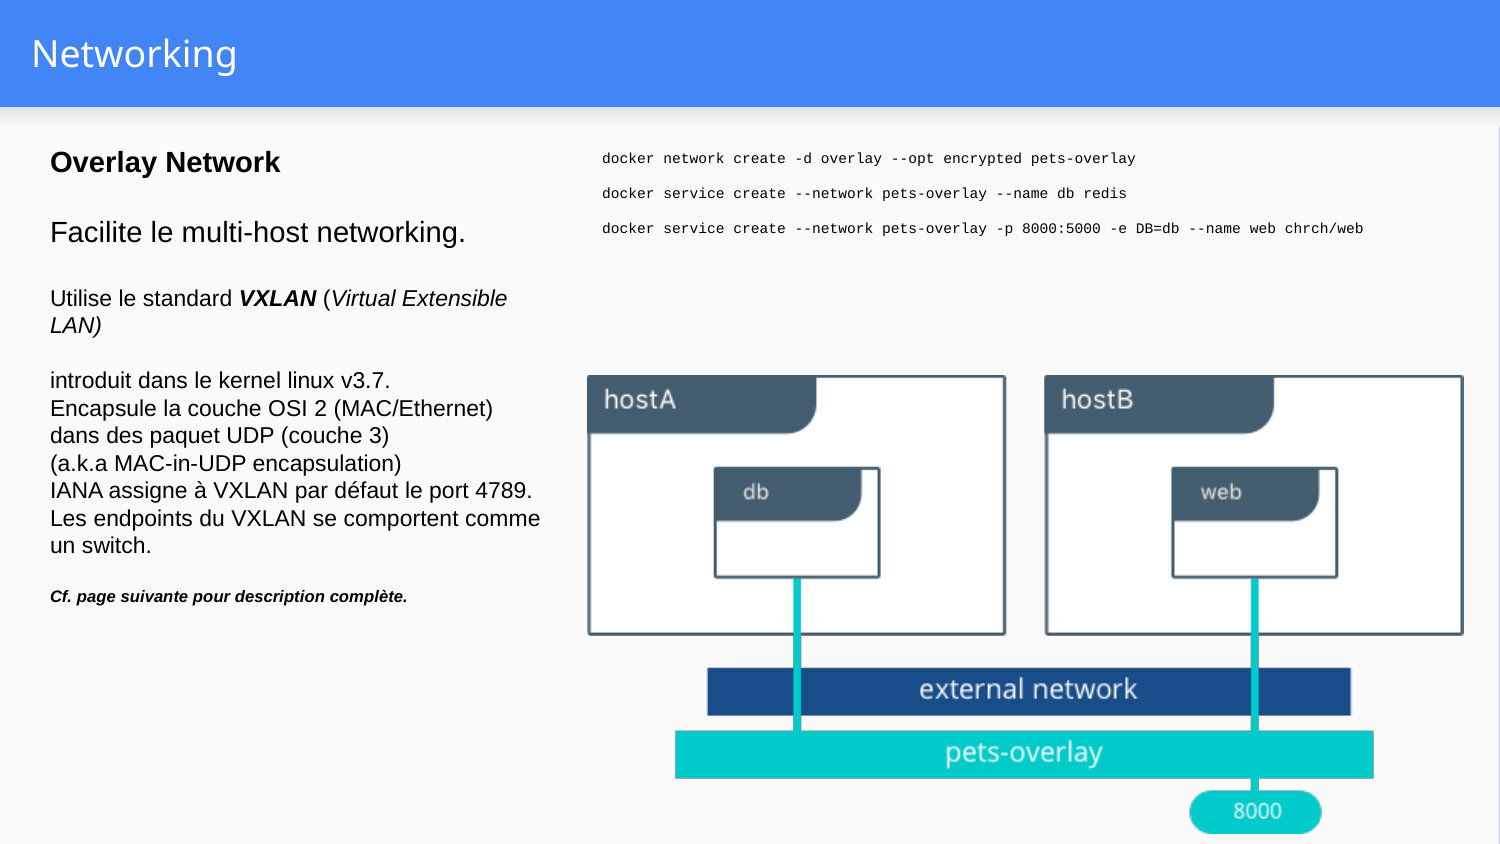

# Networking
Overlay Network
Facilite le multi-host networking.
Utilise le standard VXLAN (Virtual Extensible LAN)
introduit dans le kernel linux v3.7.
Encapsule la couche OSI 2 (MAC/Ethernet)
dans des paquet UDP (couche 3)
(a.k.a MAC-in-UDP encapsulation)
IANA assigne à VXLAN par défaut le port 4789.
Les endpoints du VXLAN se comportent comme un switch.
Cf. page suivante pour description complète.
docker network create -d overlay --opt encrypted pets-overlay
docker service create --network pets-overlay --name db redis
docker service create --network pets-overlay -p 8000:5000 -e DB=db --name web chrch/web